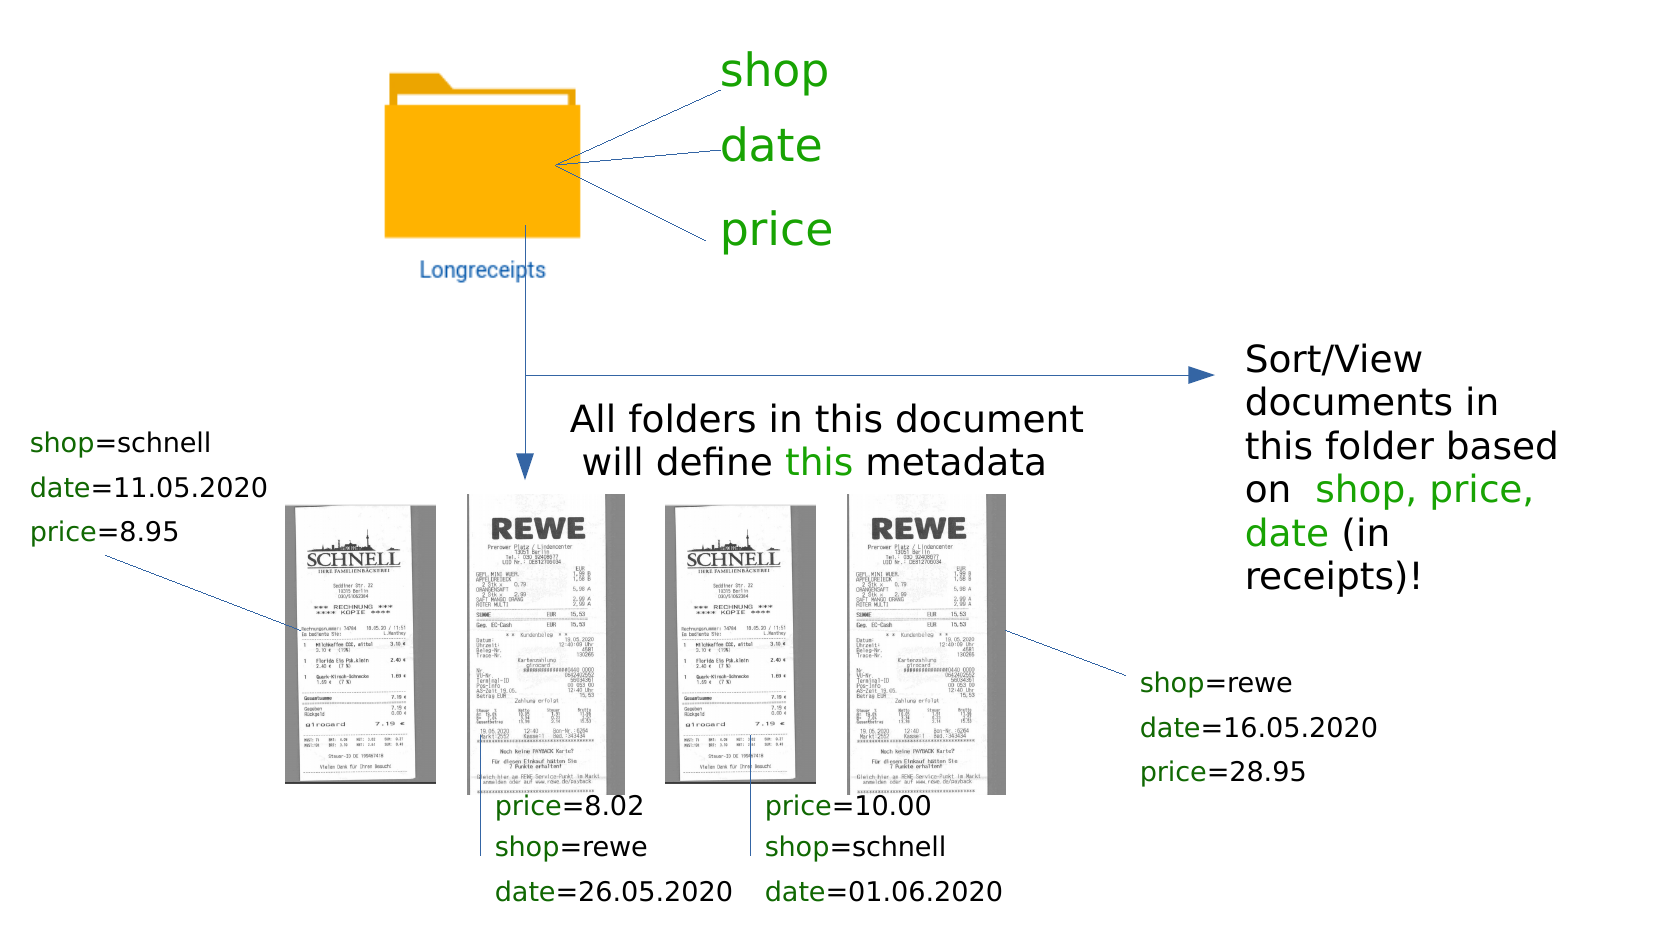

shop
date
price
Sort/View documents in this folder based on shop, price, date (in receipts)!
All folders in this document will define this metadata
shop=schnell
date=11.05.2020
price=8.95
shop=rewe
date=16.05.2020
price=28.95
price=8.02
price=10.00
shop=rewe
shop=schnell
date=26.05.2020
date=01.06.2020